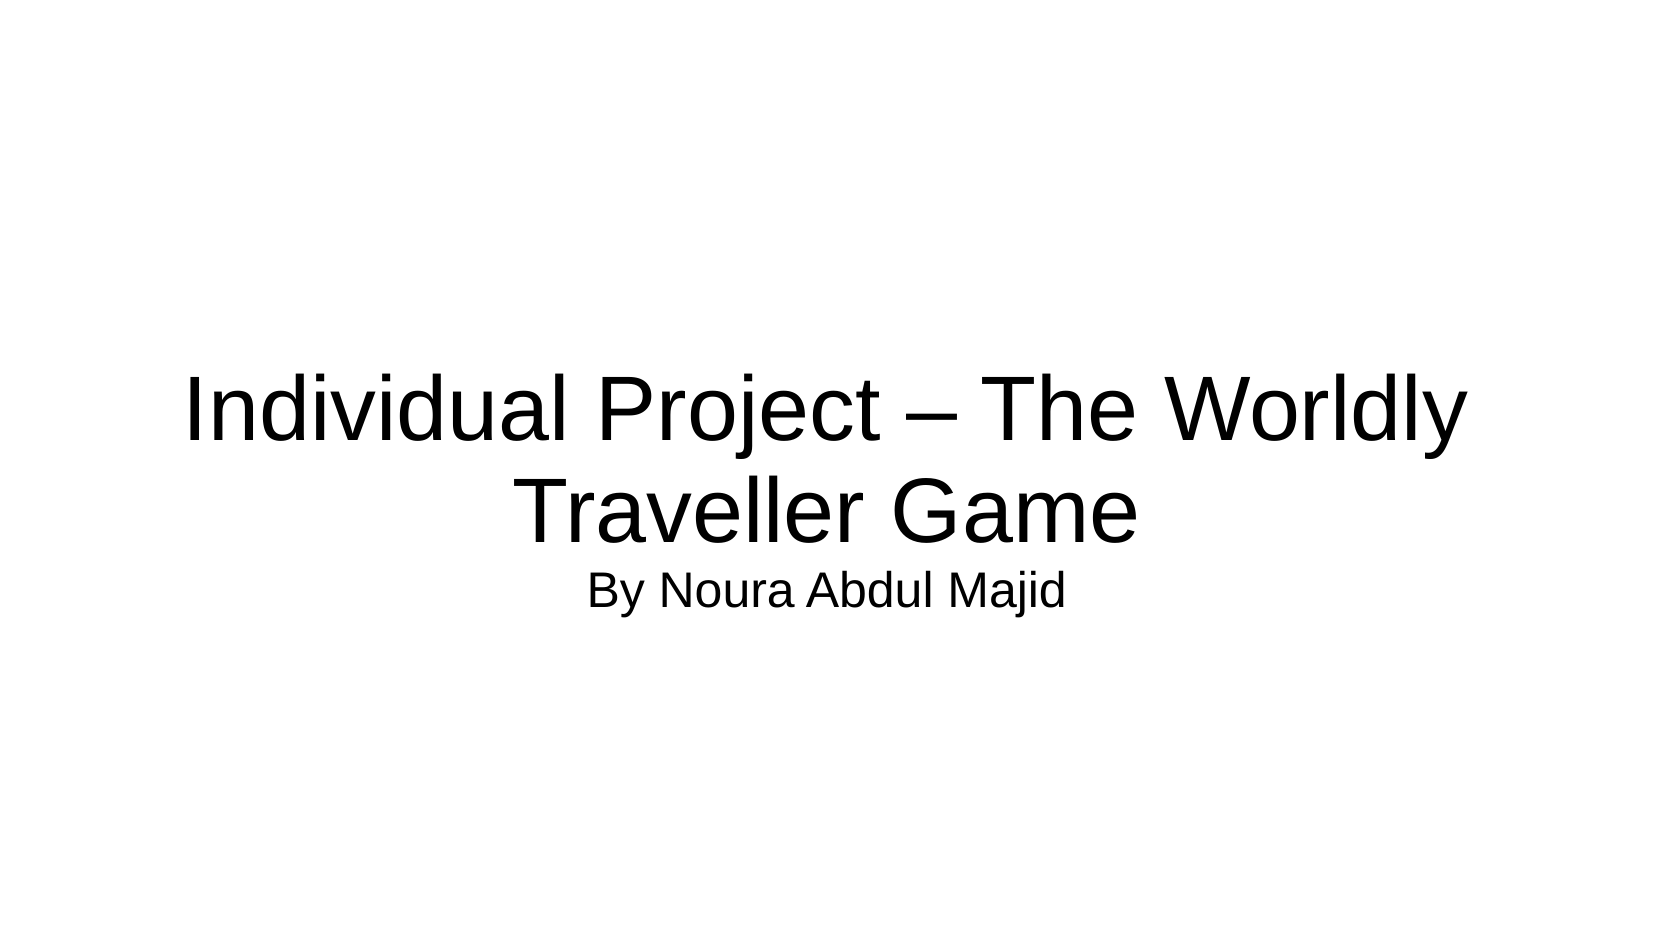

# Individual Project – The Worldly Traveller Game
By Noura Abdul Majid